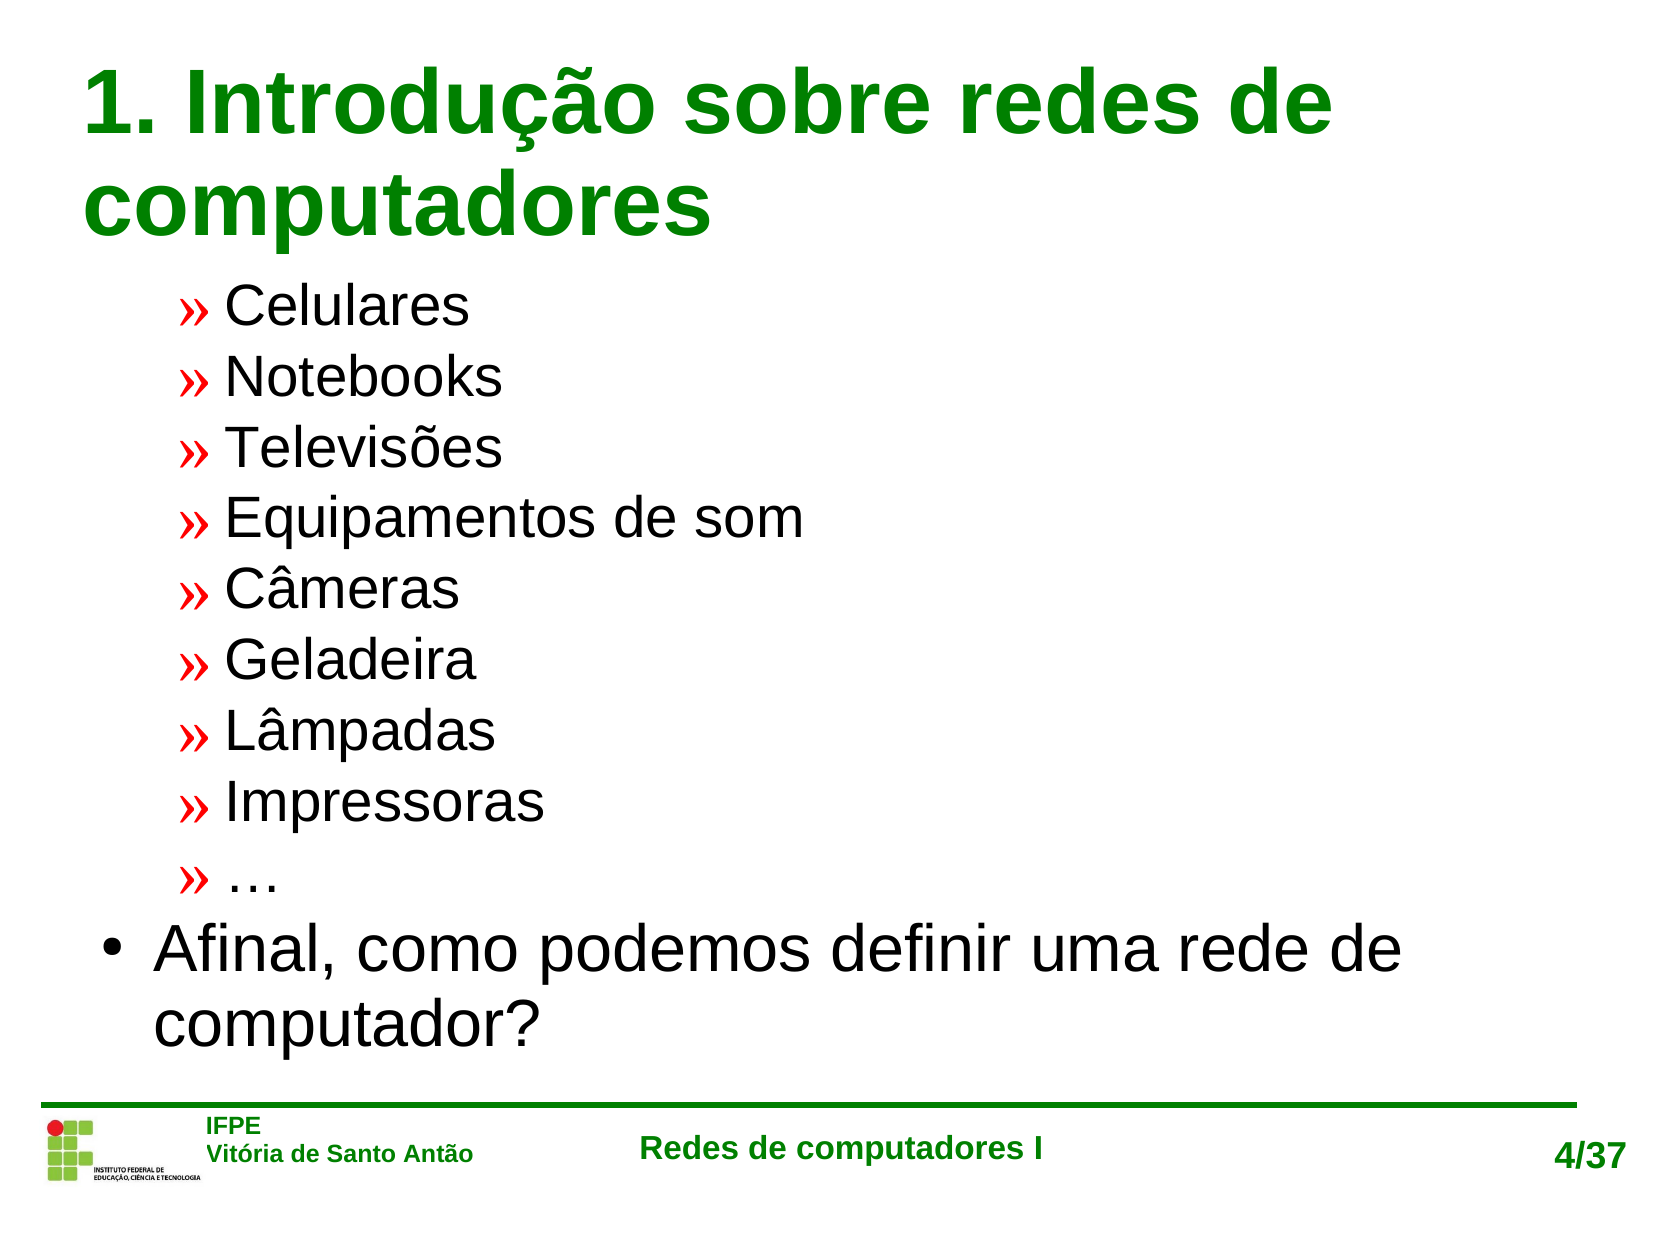

# 1. Introdução sobre redes de computadores
Celulares
Notebooks
Televisões
Equipamentos de som
Câmeras
Geladeira
Lâmpadas
Impressoras
…
Afinal, como podemos definir uma rede de computador?